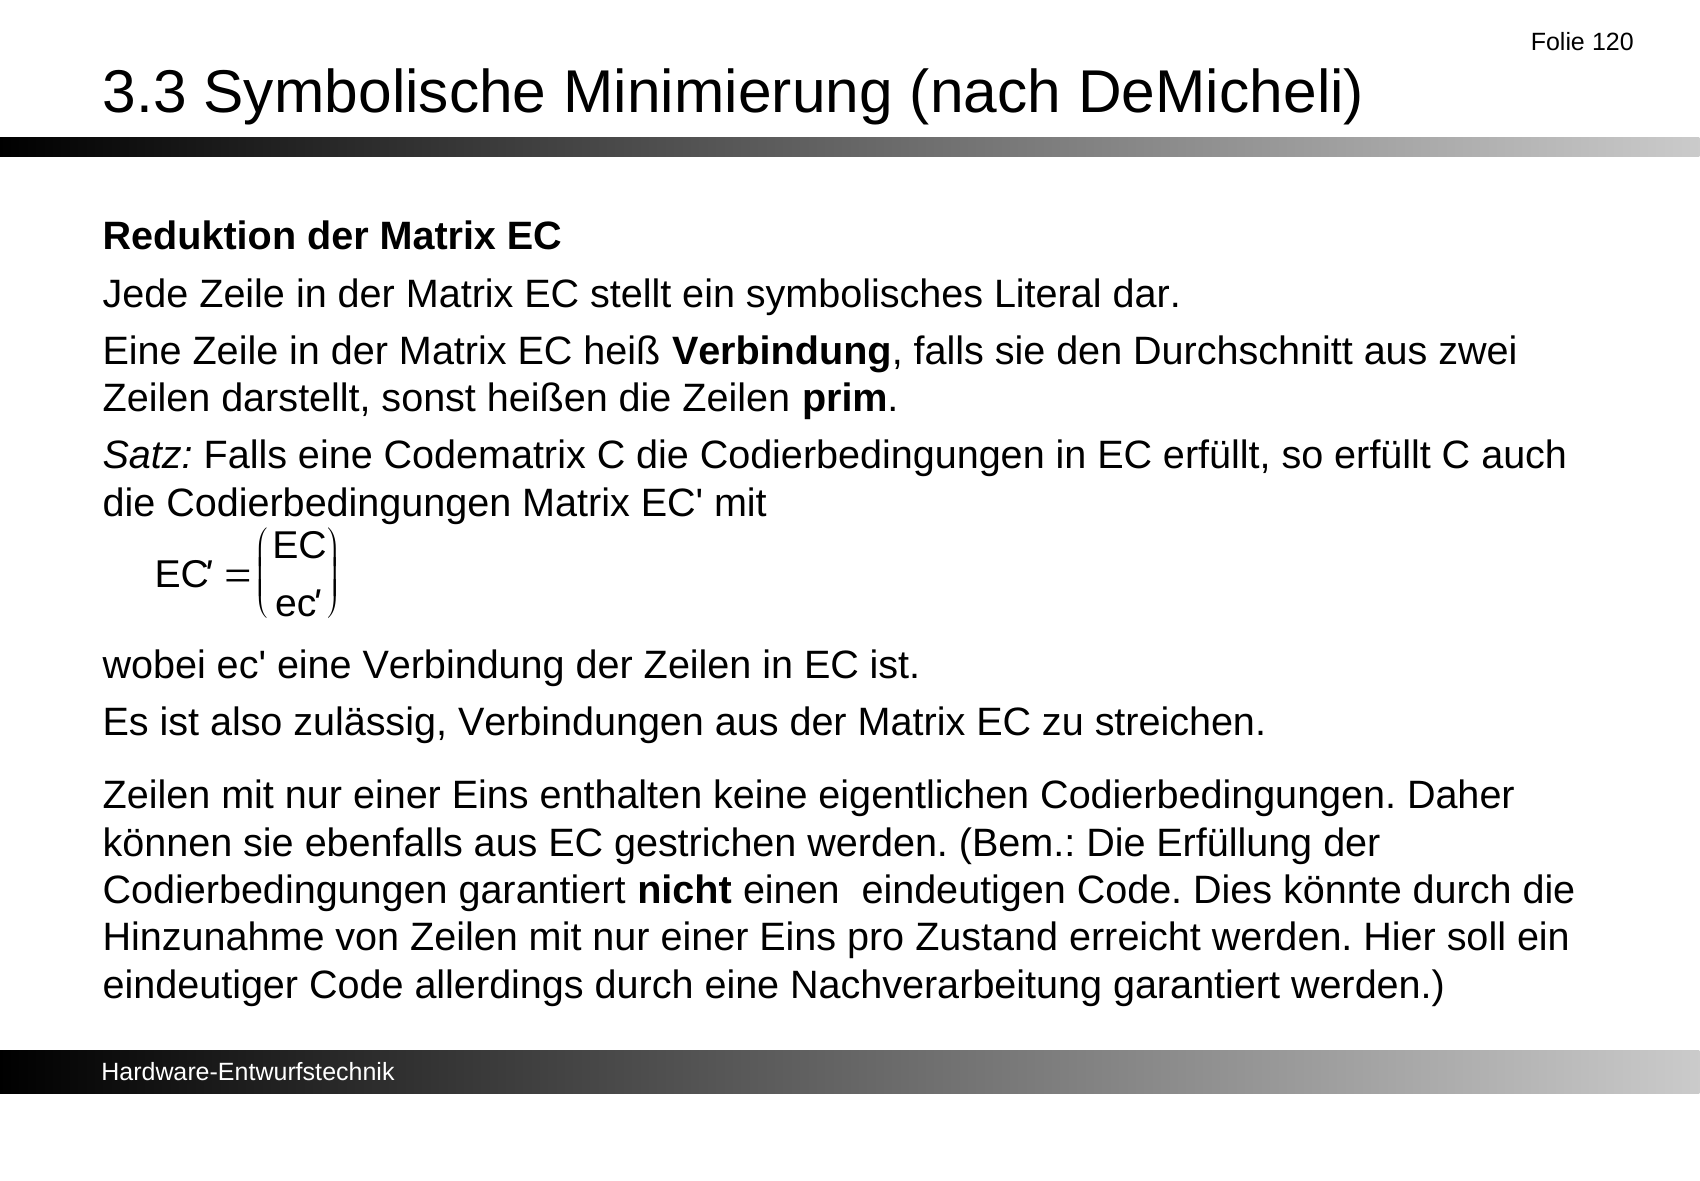

# 3.3 Symbolische Minimierung (nach DeMicheli)
Reduktion der Matrix EC
Jede Zeile in der Matrix EC stellt ein symbolisches Literal dar.
Eine Zeile in der Matrix EC heiß Verbindung, falls sie den Durchschnitt aus zwei Zeilen darstellt, sonst heißen die Zeilen prim.
Satz: Falls eine Codematrix C die Codierbedingungen in EC erfüllt, so erfüllt C auch die Codierbedingungen Matrix EC' mit
wobei ec' eine Verbindung der Zeilen in EC ist.
Es ist also zulässig, Verbindungen aus der Matrix EC zu streichen.
Zeilen mit nur einer Eins enthalten keine eigentlichen Codierbedingungen. Daher können sie ebenfalls aus EC gestrichen werden. (Bem.: Die Erfüllung der Codierbedingungen garantiert nicht einen eindeutigen Code. Dies könnte durch die Hinzunahme von Zeilen mit nur einer Eins pro Zustand erreicht werden. Hier soll ein eindeutiger Code allerdings durch eine Nachverarbeitung garantiert werden.)